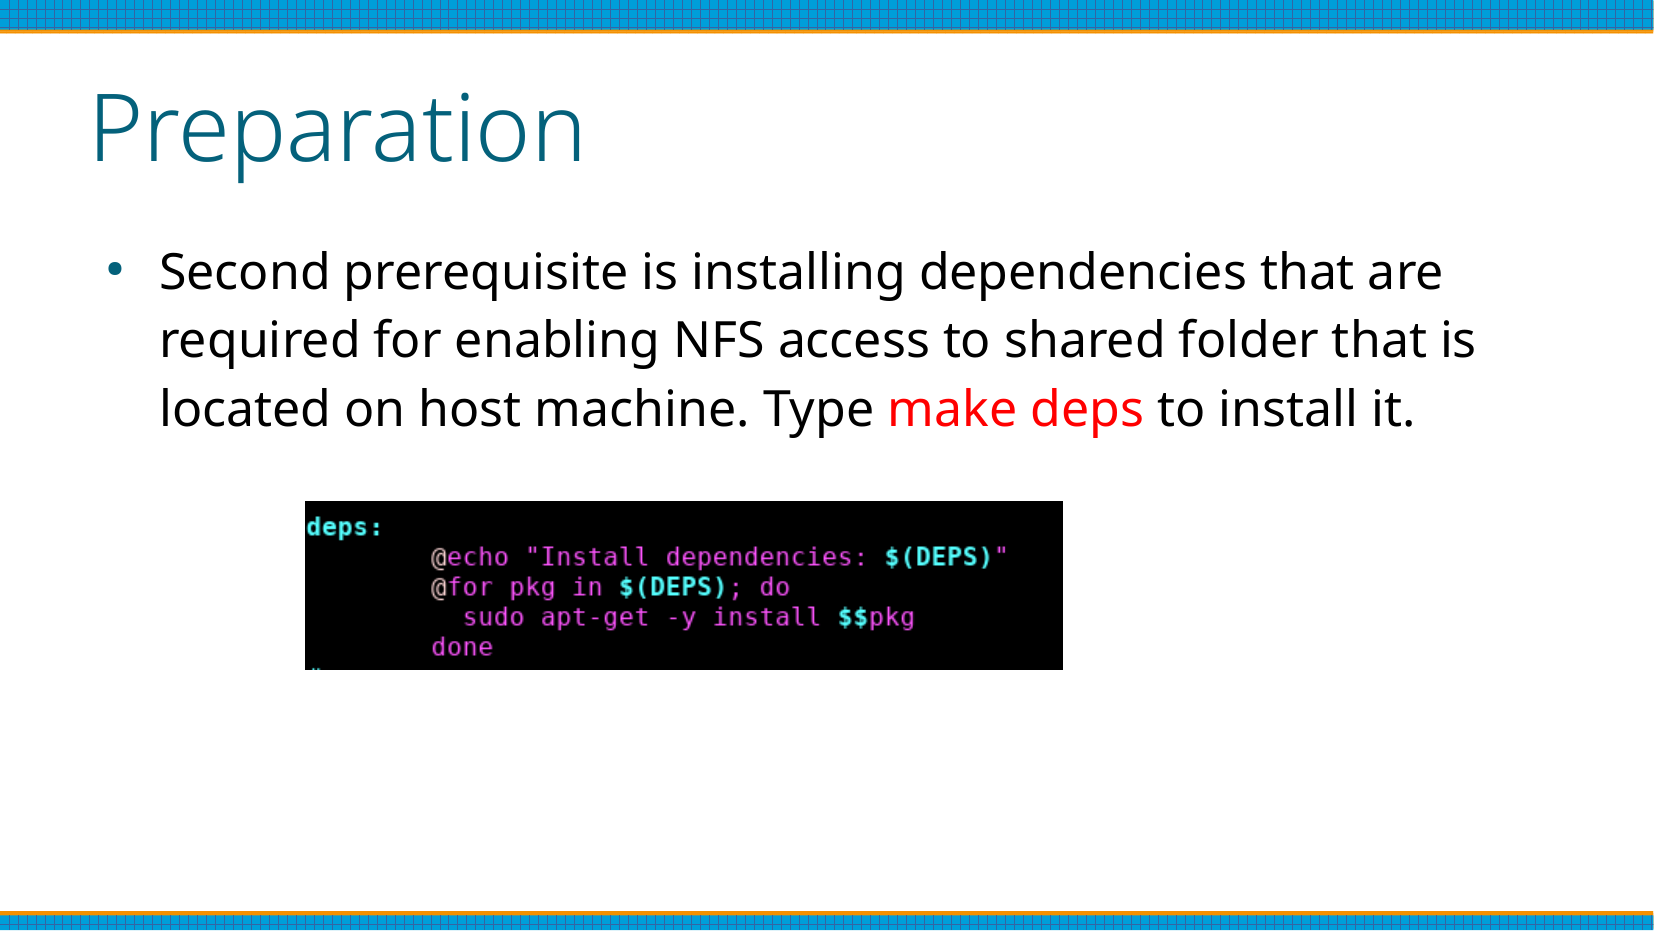

# Preparation
Second prerequisite is installing dependencies that are required for enabling NFS access to shared folder that is located on host machine. Type make deps to install it.